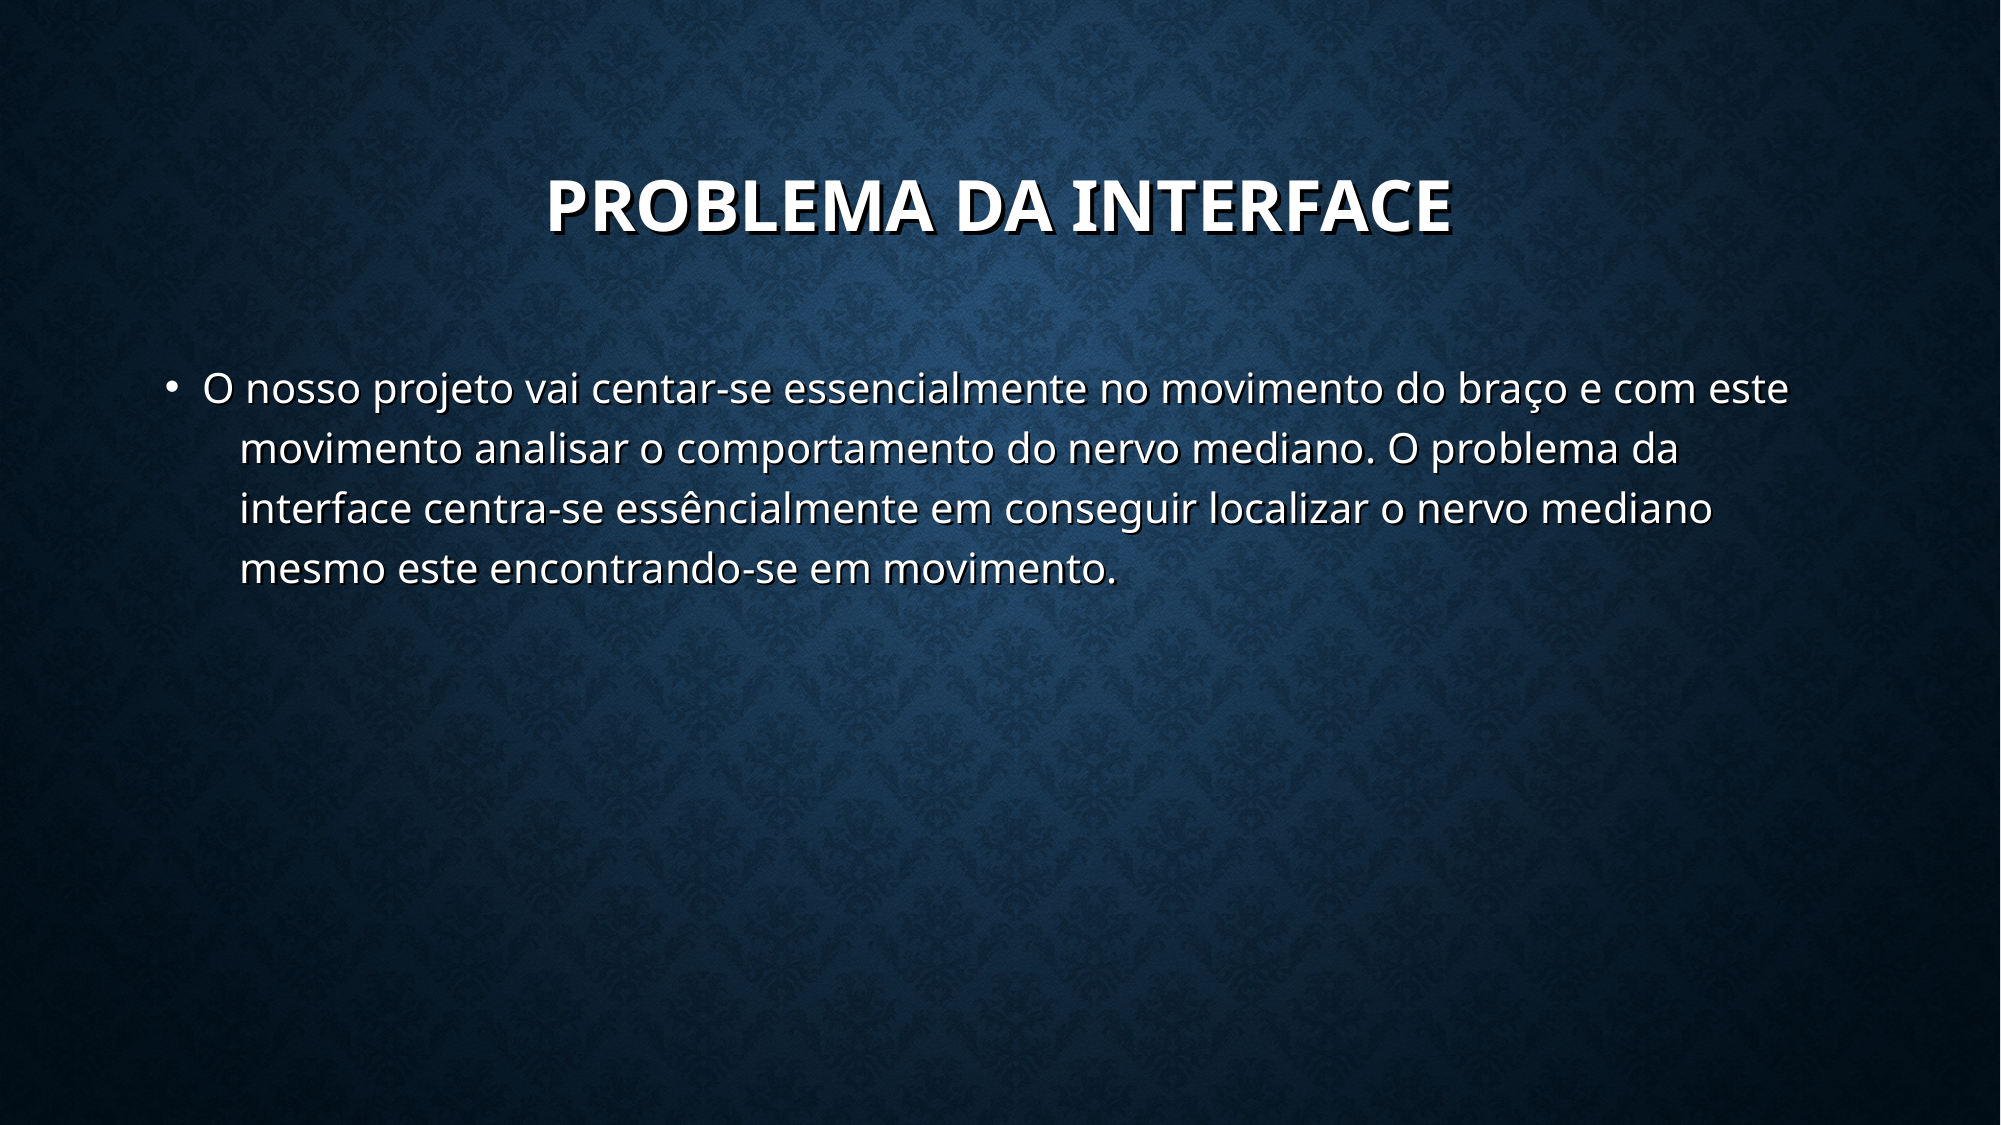

# Problema da interface
O nosso projeto vai centar-se essencialmente no movimento do braço e com este movimento analisar o comportamento do nervo mediano. O problema da interface centra-se essêncialmente em conseguir localizar o nervo mediano mesmo este encontrando-se em movimento.